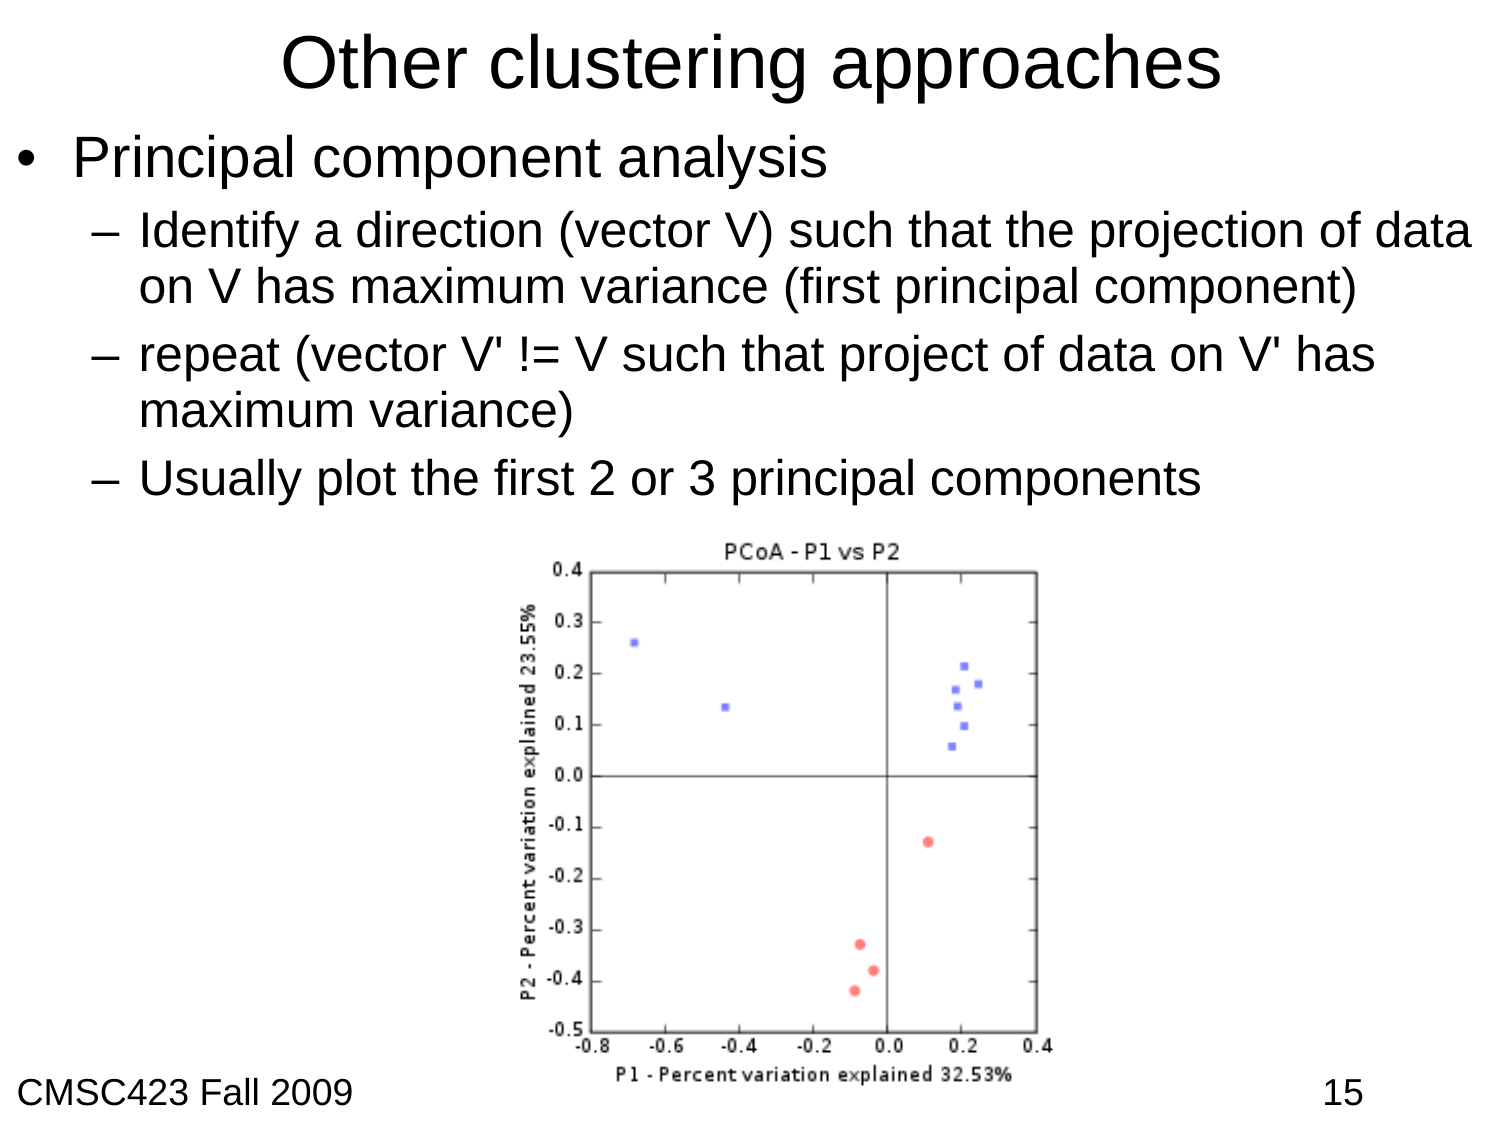

# Other clustering approaches
Principal component analysis
Identify a direction (vector V) such that the projection of data on V has maximum variance (first principal component)
repeat (vector V' != V such that project of data on V' has maximum variance)
Usually plot the first 2 or 3 principal components
CMSC423 Fall 2009
15